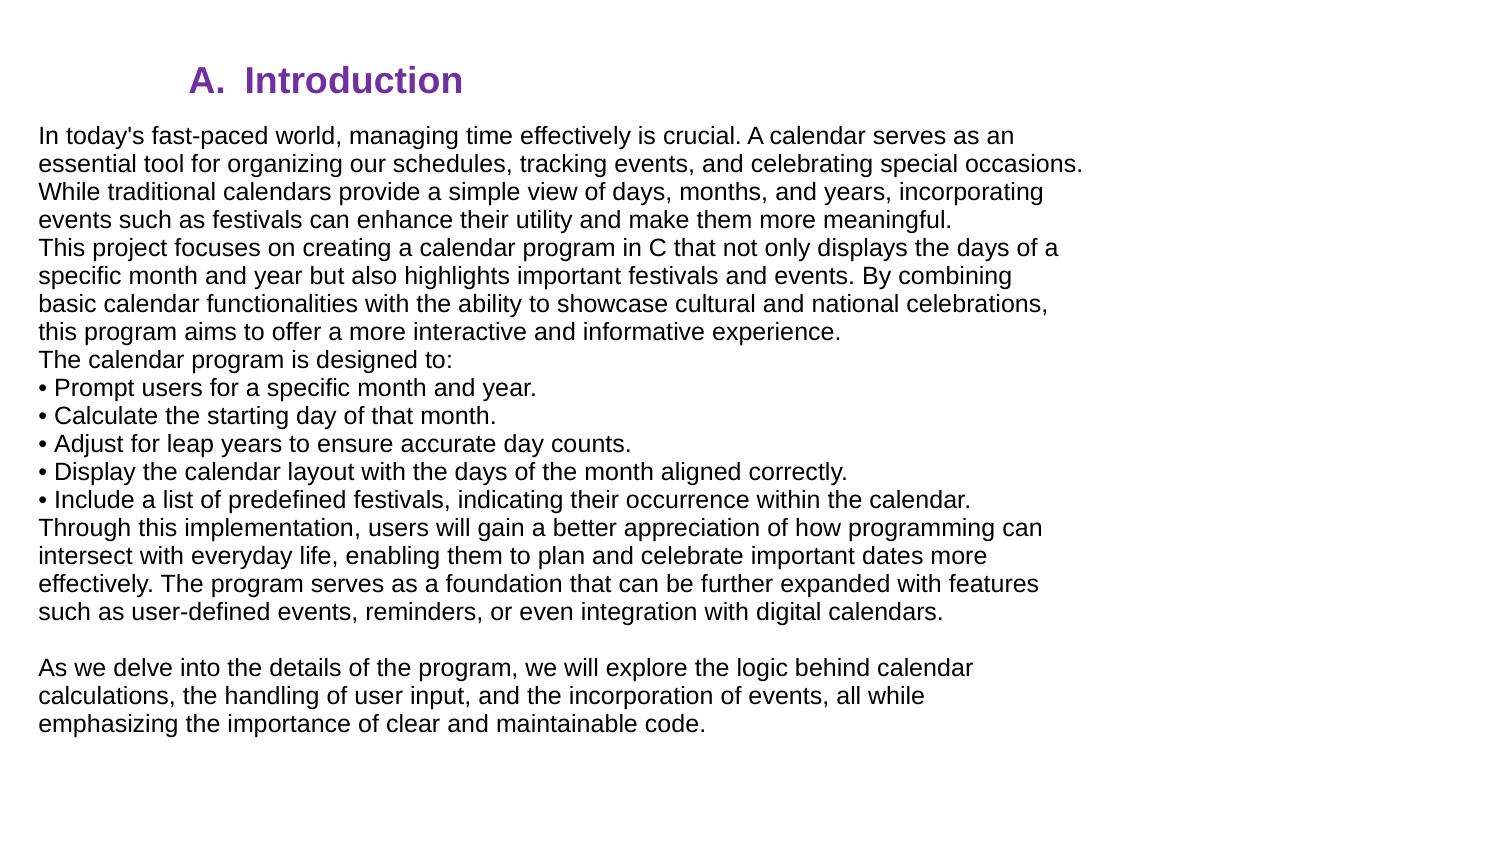

Introduction
In today's fast-paced world, managing time effectively is crucial. A calendar serves as an
essential tool for organizing our schedules, tracking events, and celebrating special occasions.
While traditional calendars provide a simple view of days, months, and years, incorporating
events such as festivals can enhance their utility and make them more meaningful.
This project focuses on creating a calendar program in C that not only displays the days of a
specific month and year but also highlights important festivals and events. By combining
basic calendar functionalities with the ability to showcase cultural and national celebrations,
this program aims to offer a more interactive and informative experience.
The calendar program is designed to:
• Prompt users for a specific month and year.
• Calculate the starting day of that month.
• Adjust for leap years to ensure accurate day counts.
• Display the calendar layout with the days of the month aligned correctly.
• Include a list of predefined festivals, indicating their occurrence within the calendar.
Through this implementation, users will gain a better appreciation of how programming can
intersect with everyday life, enabling them to plan and celebrate important dates more
effectively. The program serves as a foundation that can be further expanded with features
such as user-defined events, reminders, or even integration with digital calendars.
As we delve into the details of the program, we will explore the logic behind calendar
calculations, the handling of user input, and the incorporation of events, all while
emphasizing the importance of clear and maintainable code.